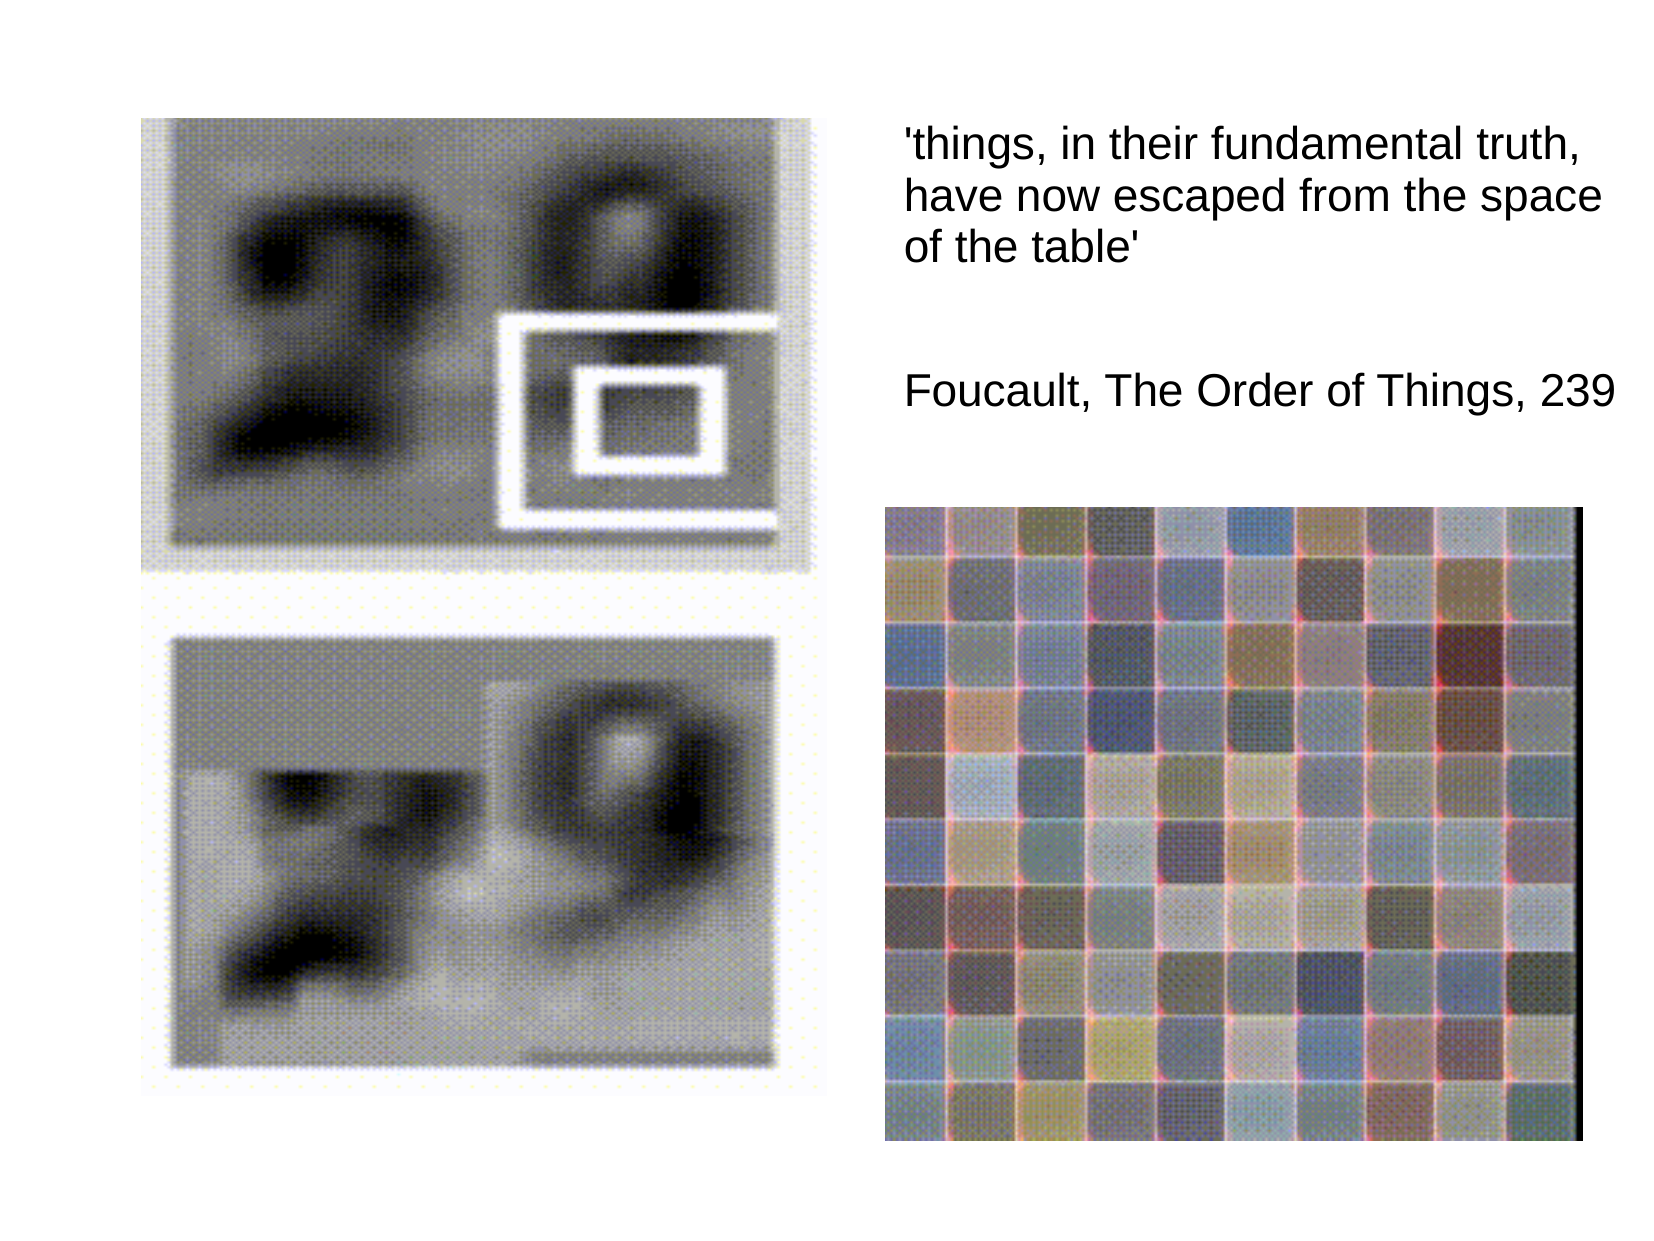

# 'things, in their fundamental truth, have now escaped from the space of the table'
Foucault, The Order of Things, 239